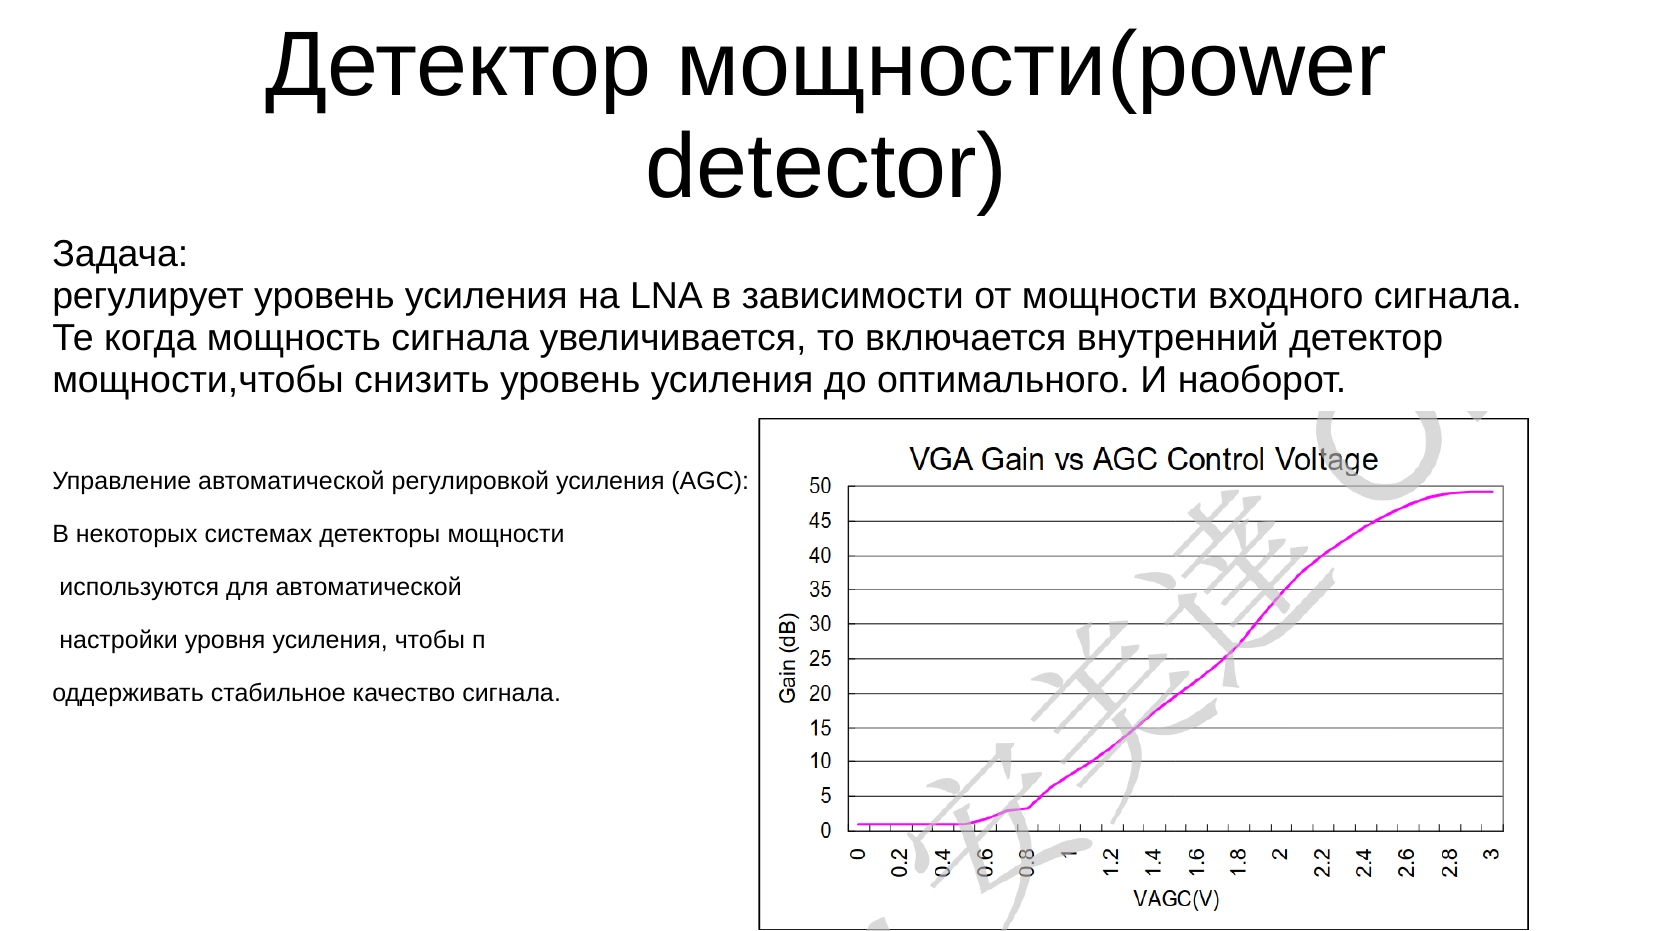

# Детектор мощности(power detector)
Задача:
регулирует уровень усиления на LNA в зависимости от мощности входного сигнала.
Те когда мощность сигнала увеличивается, то включается внутренний детектор мощности,чтобы снизить уровень усиления до оптимального. И наоборот.
Управление автоматической регулировкой усиления (AGC):
В некоторых системах детекторы мощности
 используются для автоматической
 настройки уровня усиления, чтобы п
оддерживать стабильное качество сигнала.